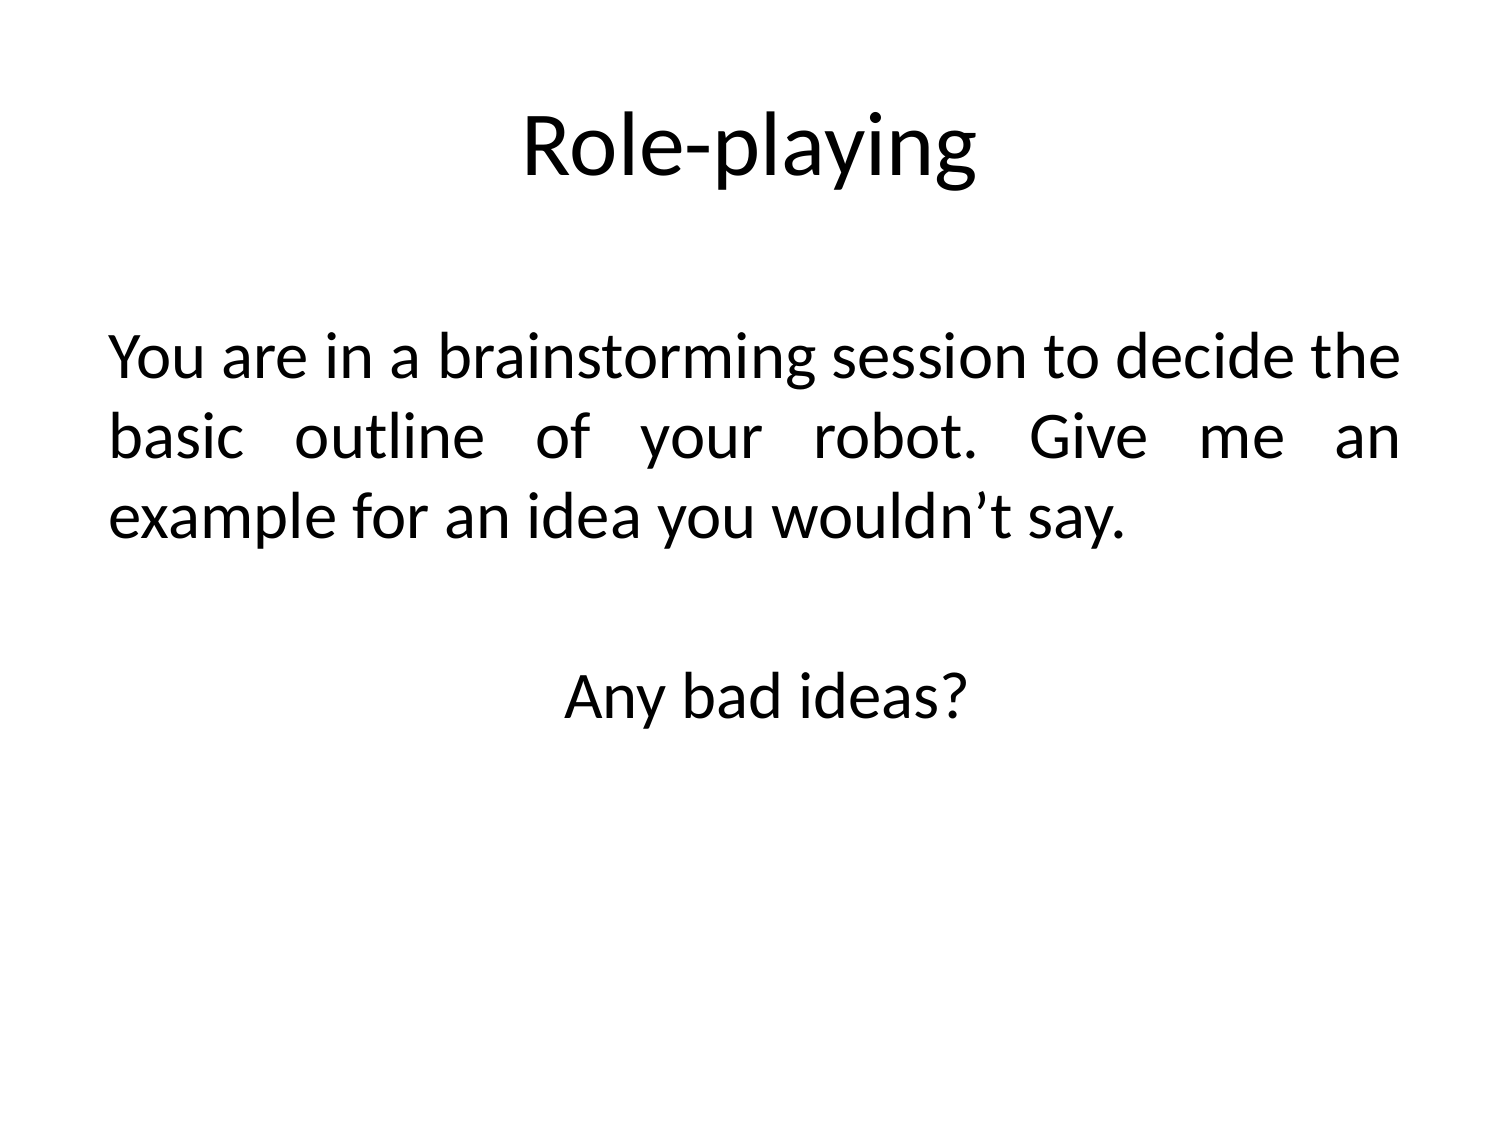

# Role-playing
You are in a brainstorming session to decide the basic outline of your robot. Give me an example for an idea you wouldn’t say.
Any bad ideas?